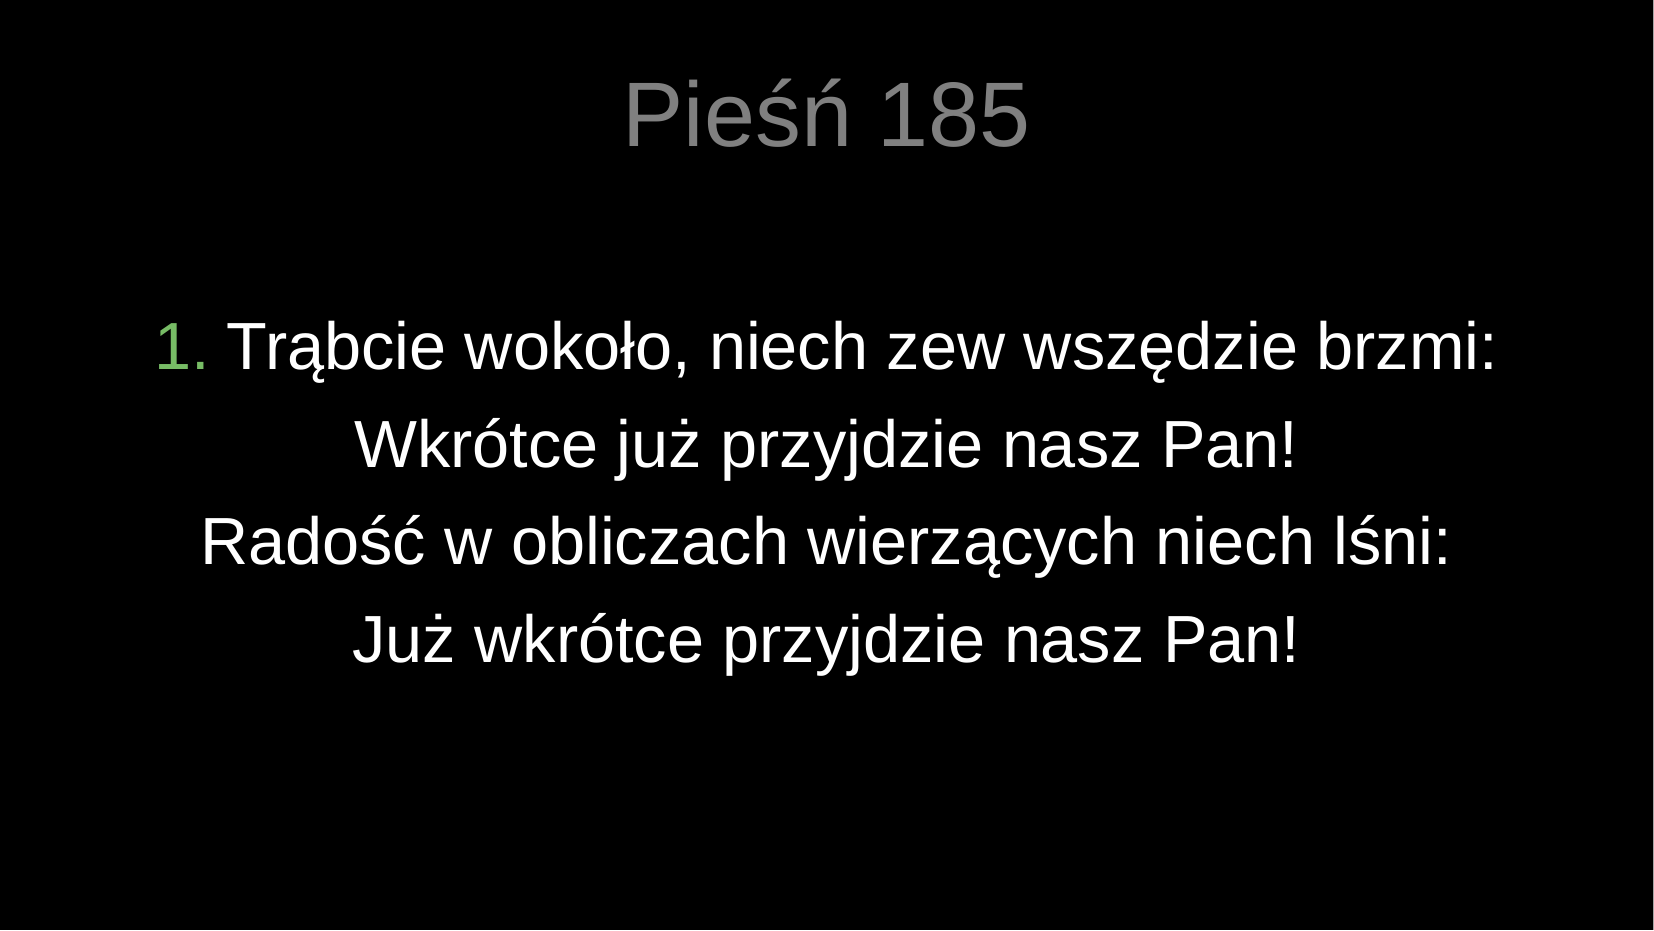

# Pieśń 185
1. Trąbcie wokoło, niech zew wszędzie brzmi:
Wkrótce już przyjdzie nasz Pan!
Radość w obliczach wierzących niech lśni:
Już wkrótce przyjdzie nasz Pan!